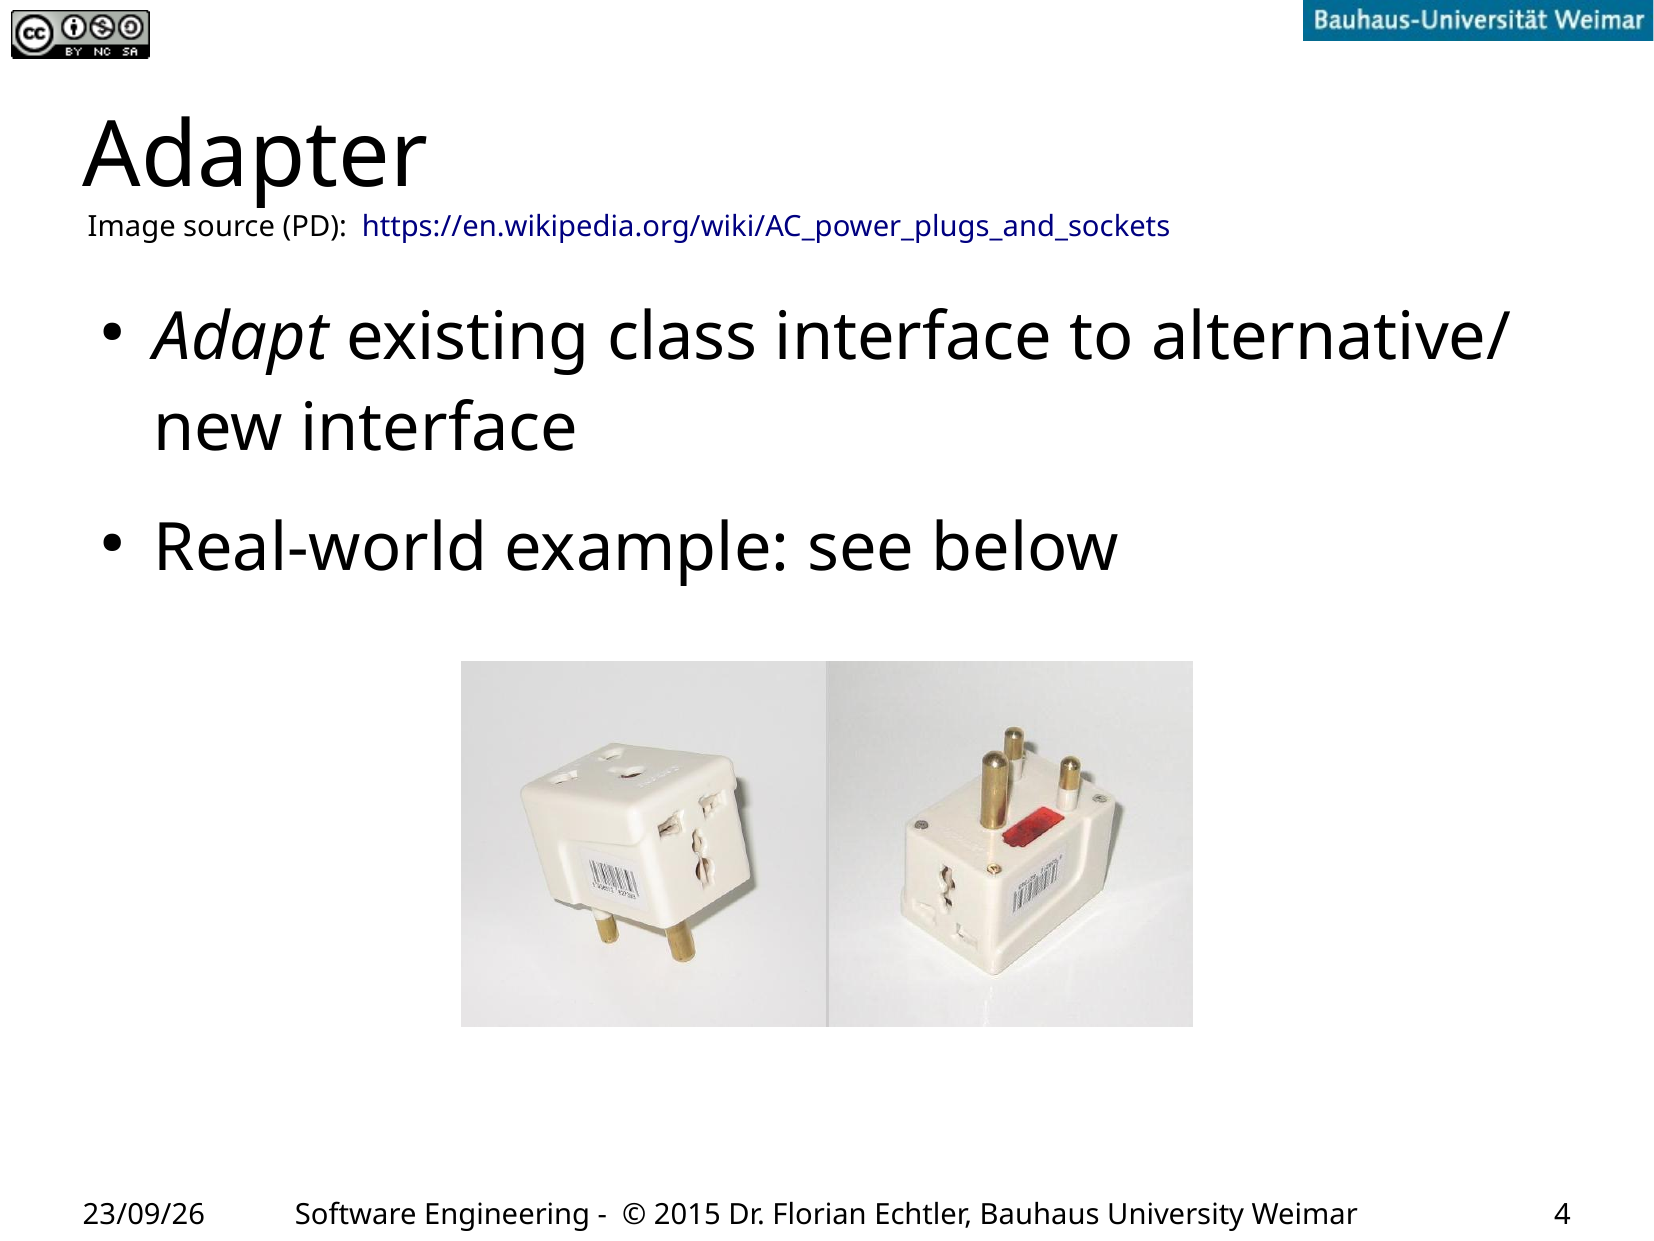

# Adapter
Image source (PD): https://en.wikipedia.org/wiki/AC_power_plugs_and_sockets
Adapt existing class interface to alternative/ new interface
Real-world example: see below
Software Engineering - © 2015 Dr. Florian Echtler, Bauhaus University Weimar
4